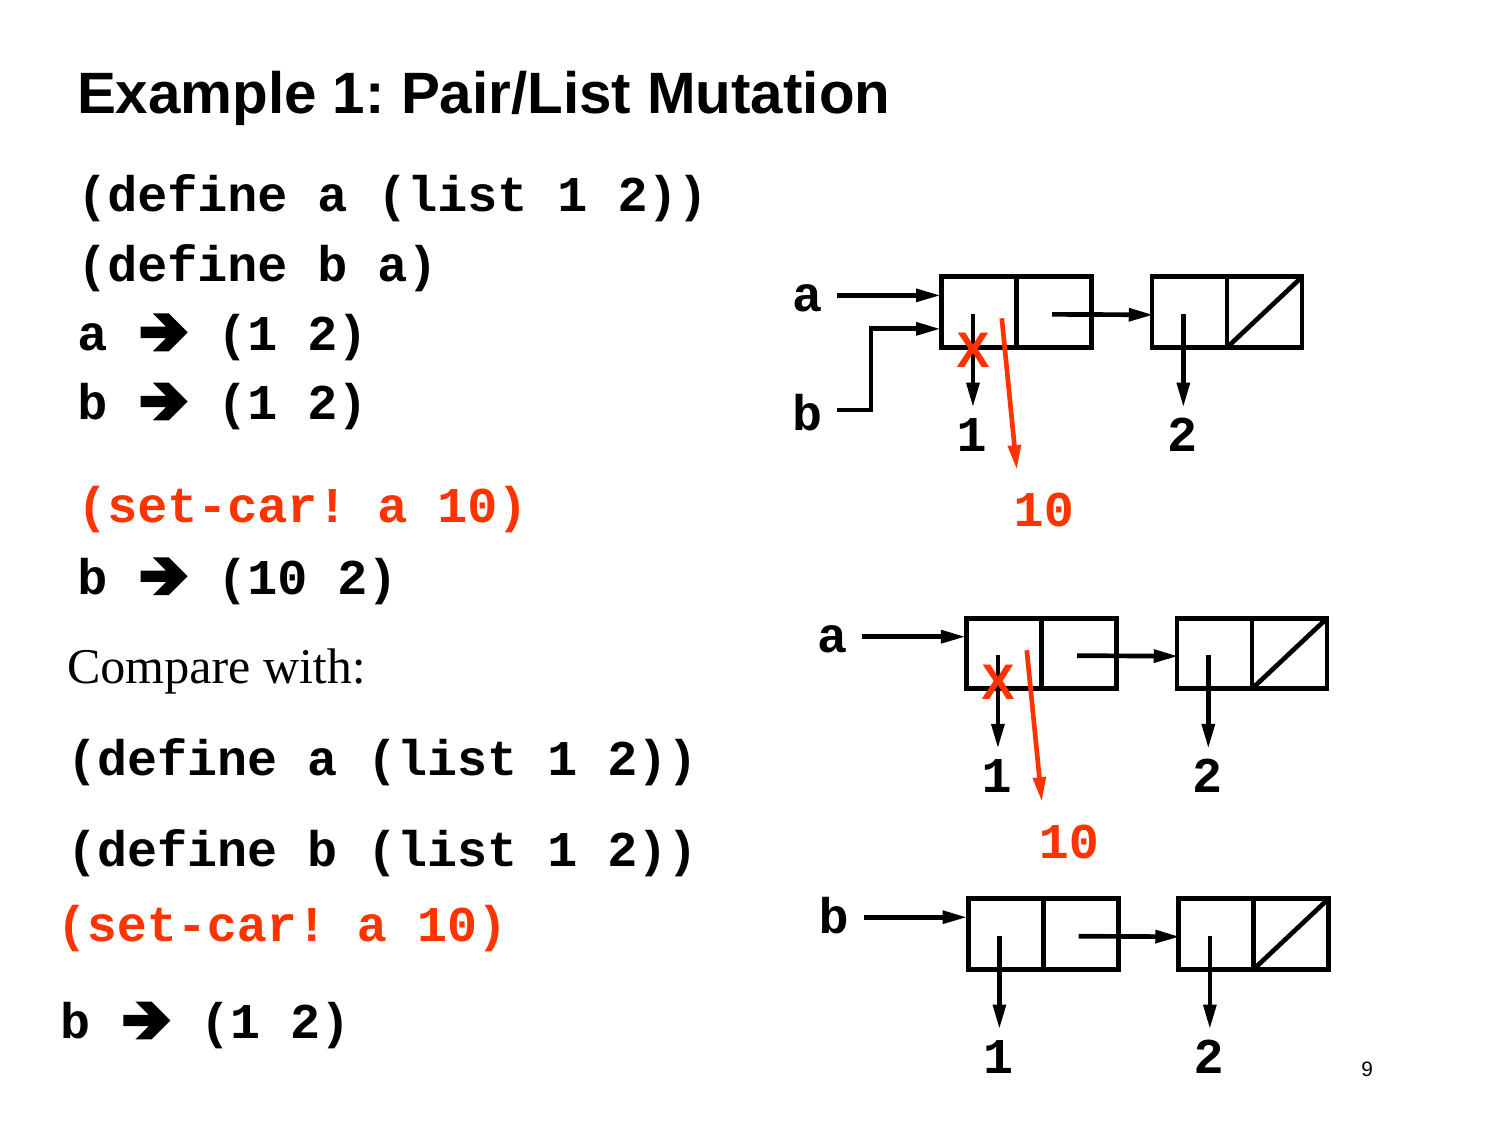

# Example 1: Pair/List Mutation
(define a (list 1 2))
(define b a)
a  (1 2)
b  (1 2)
a
b
1
2
X
10
(set-car! a 10)
b  (10 2)
a
1
2
Compare with:
(define a (list 1 2))
(define b (list 1 2))
X
10
b
1
2
(set-car! a 10)
b  (1 2)
9